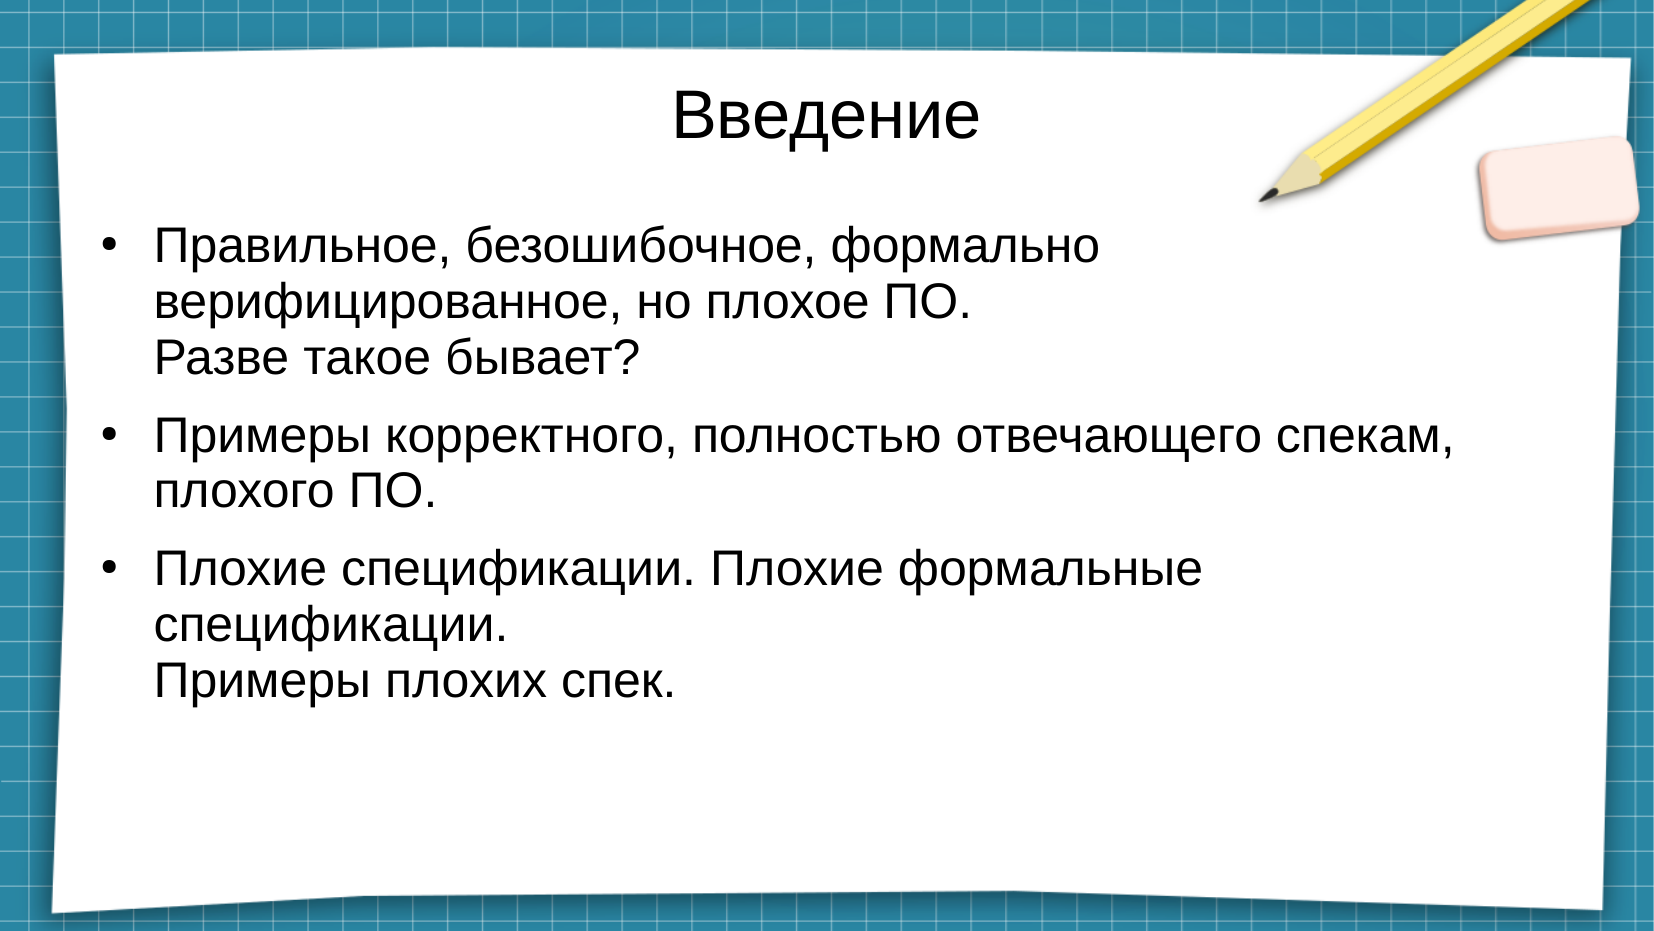

# Введение
Правильное, безошибочное, формально верифицированное, но плохое ПО.
Разве такое бывает?
Примеры корректного, полностью отвечающего спекам, плохого ПО.
Плохие спецификации. Плохие формальные спецификации.
Примеры плохих спек.